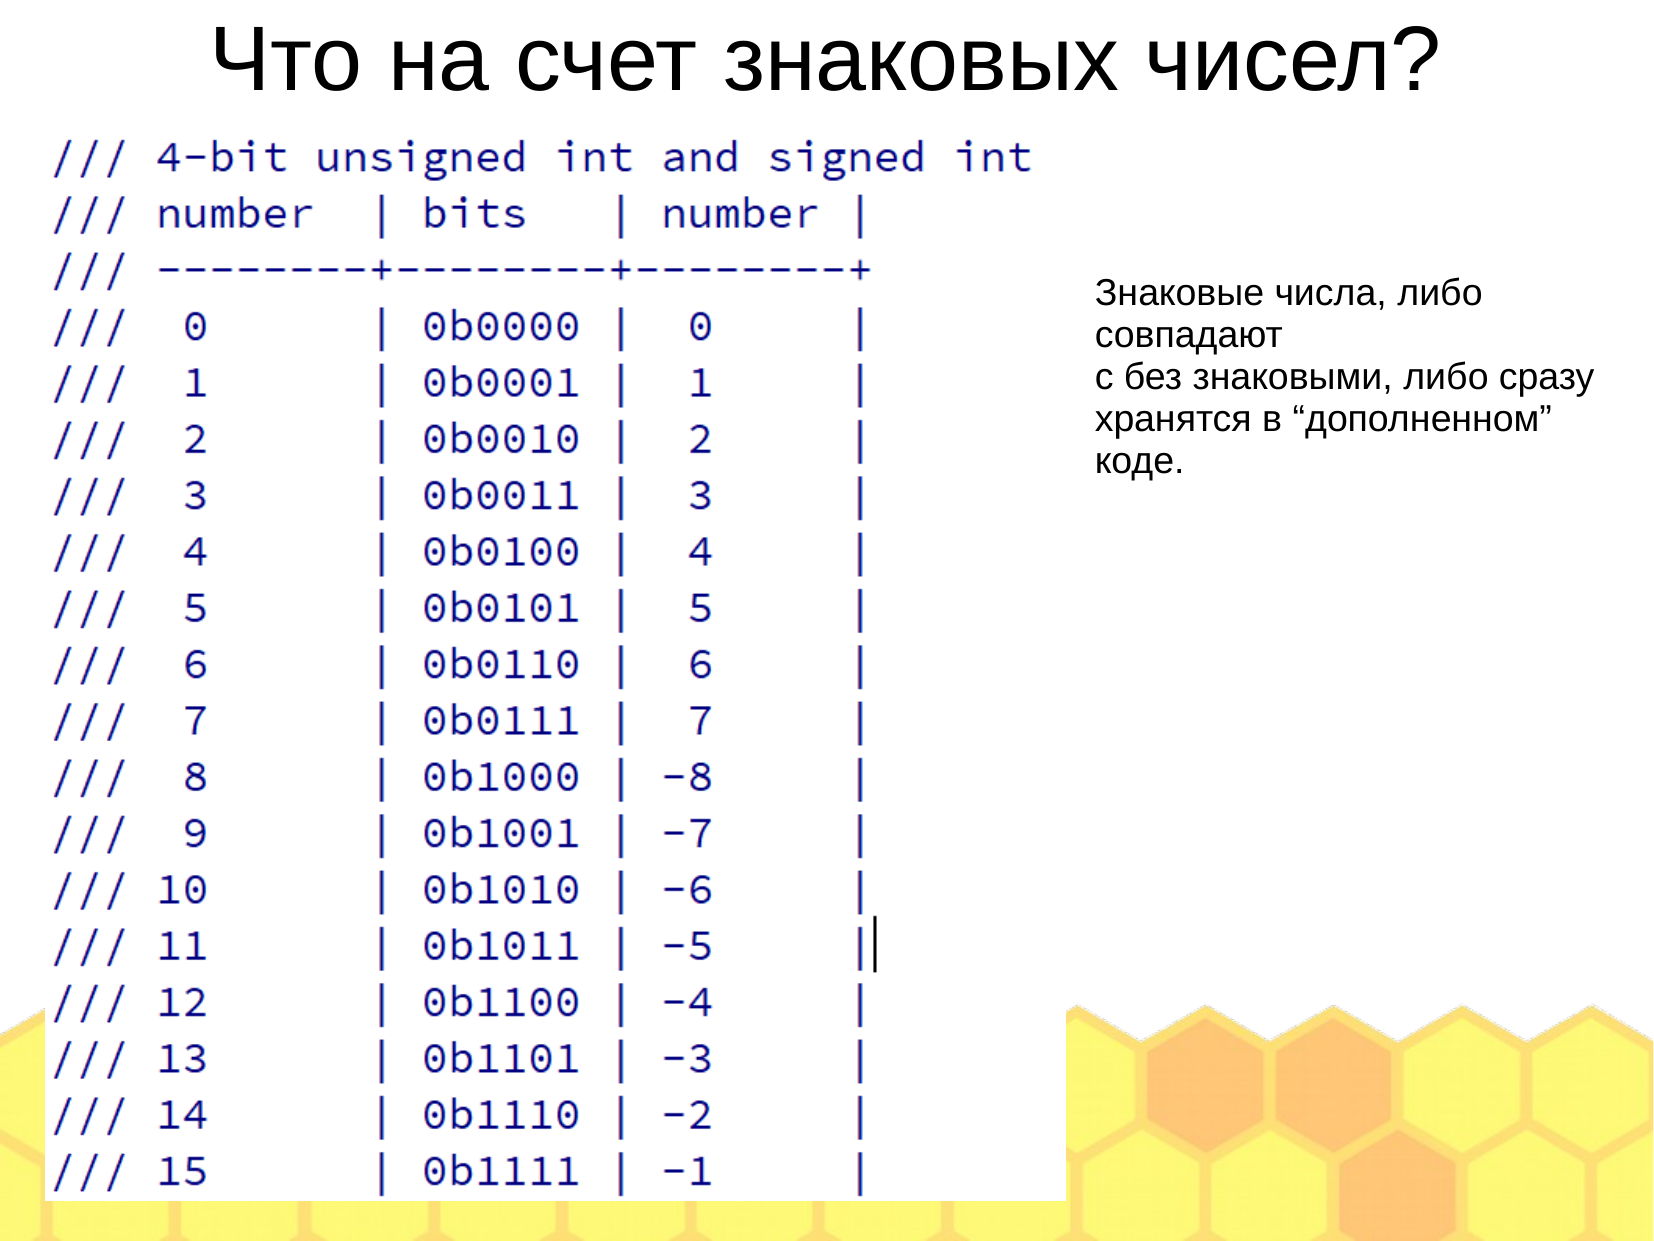

# Что на счет знаковых чисел?
Знаковые числа, либо совпадают
с без знаковыми, либо сразу хранятся в “дополненном” коде.